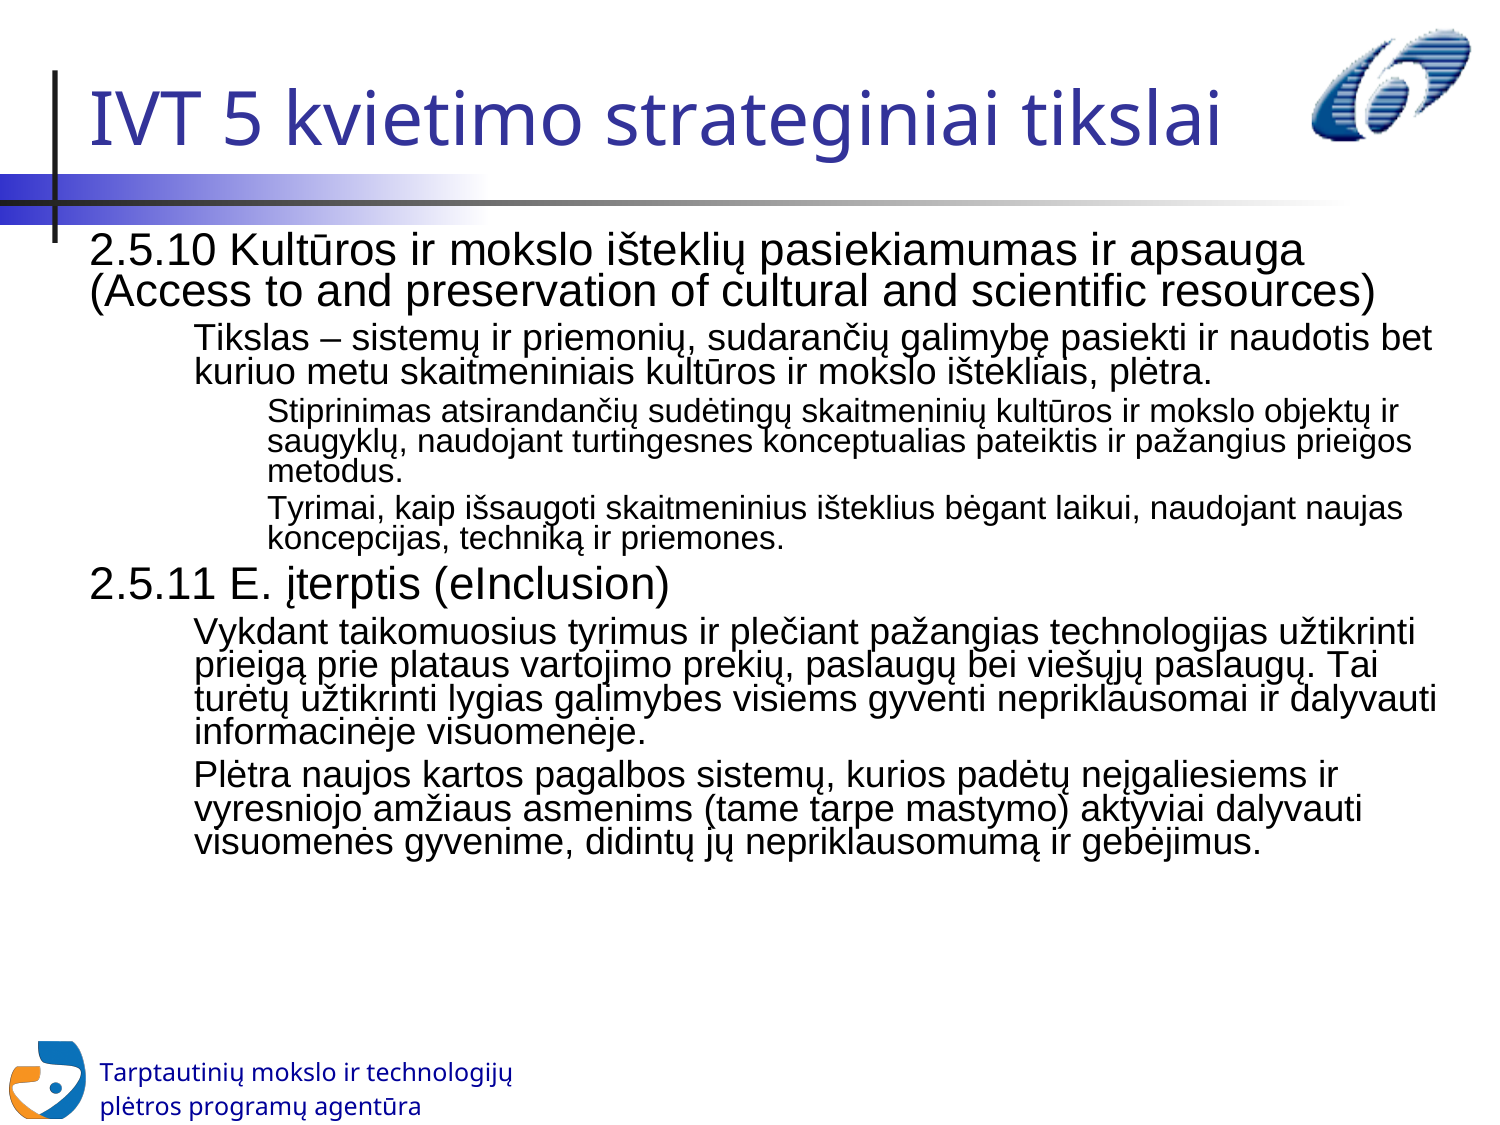

# IVT 5 kvietimo strateginiai tikslai
2.5.10 Kultūros ir mokslo išteklių pasiekiamumas ir apsauga (Access to and preservation of cultural and scientific resources)
Tikslas – sistemų ir priemonių, sudarančių galimybę pasiekti ir naudotis bet kuriuo metu skaitmeniniais kultūros ir mokslo ištekliais, plėtra.
Stiprinimas atsirandančių sudėtingų skaitmeninių kultūros ir mokslo objektų ir saugyklų, naudojant turtingesnes konceptualias pateiktis ir pažangius prieigos metodus.
Tyrimai, kaip išsaugoti skaitmeninius išteklius bėgant laikui, naudojant naujas koncepcijas, techniką ir priemones.
2.5.11 E. įterptis (eInclusion)
Vykdant taikomuosius tyrimus ir plečiant pažangias technologijas užtikrinti prieigą prie plataus vartojimo prekių, paslaugų bei viešųjų paslaugų. Tai turėtų užtikrinti lygias galimybes visiems gyventi nepriklausomai ir dalyvauti informacinėje visuomenėje.
Plėtra naujos kartos pagalbos sistemų, kurios padėtų neįgaliesiems ir vyresniojo amžiaus asmenims (tame tarpe mastymo) aktyviai dalyvauti visuomenės gyvenime, didintų jų nepriklausomumą ir gebėjimus.